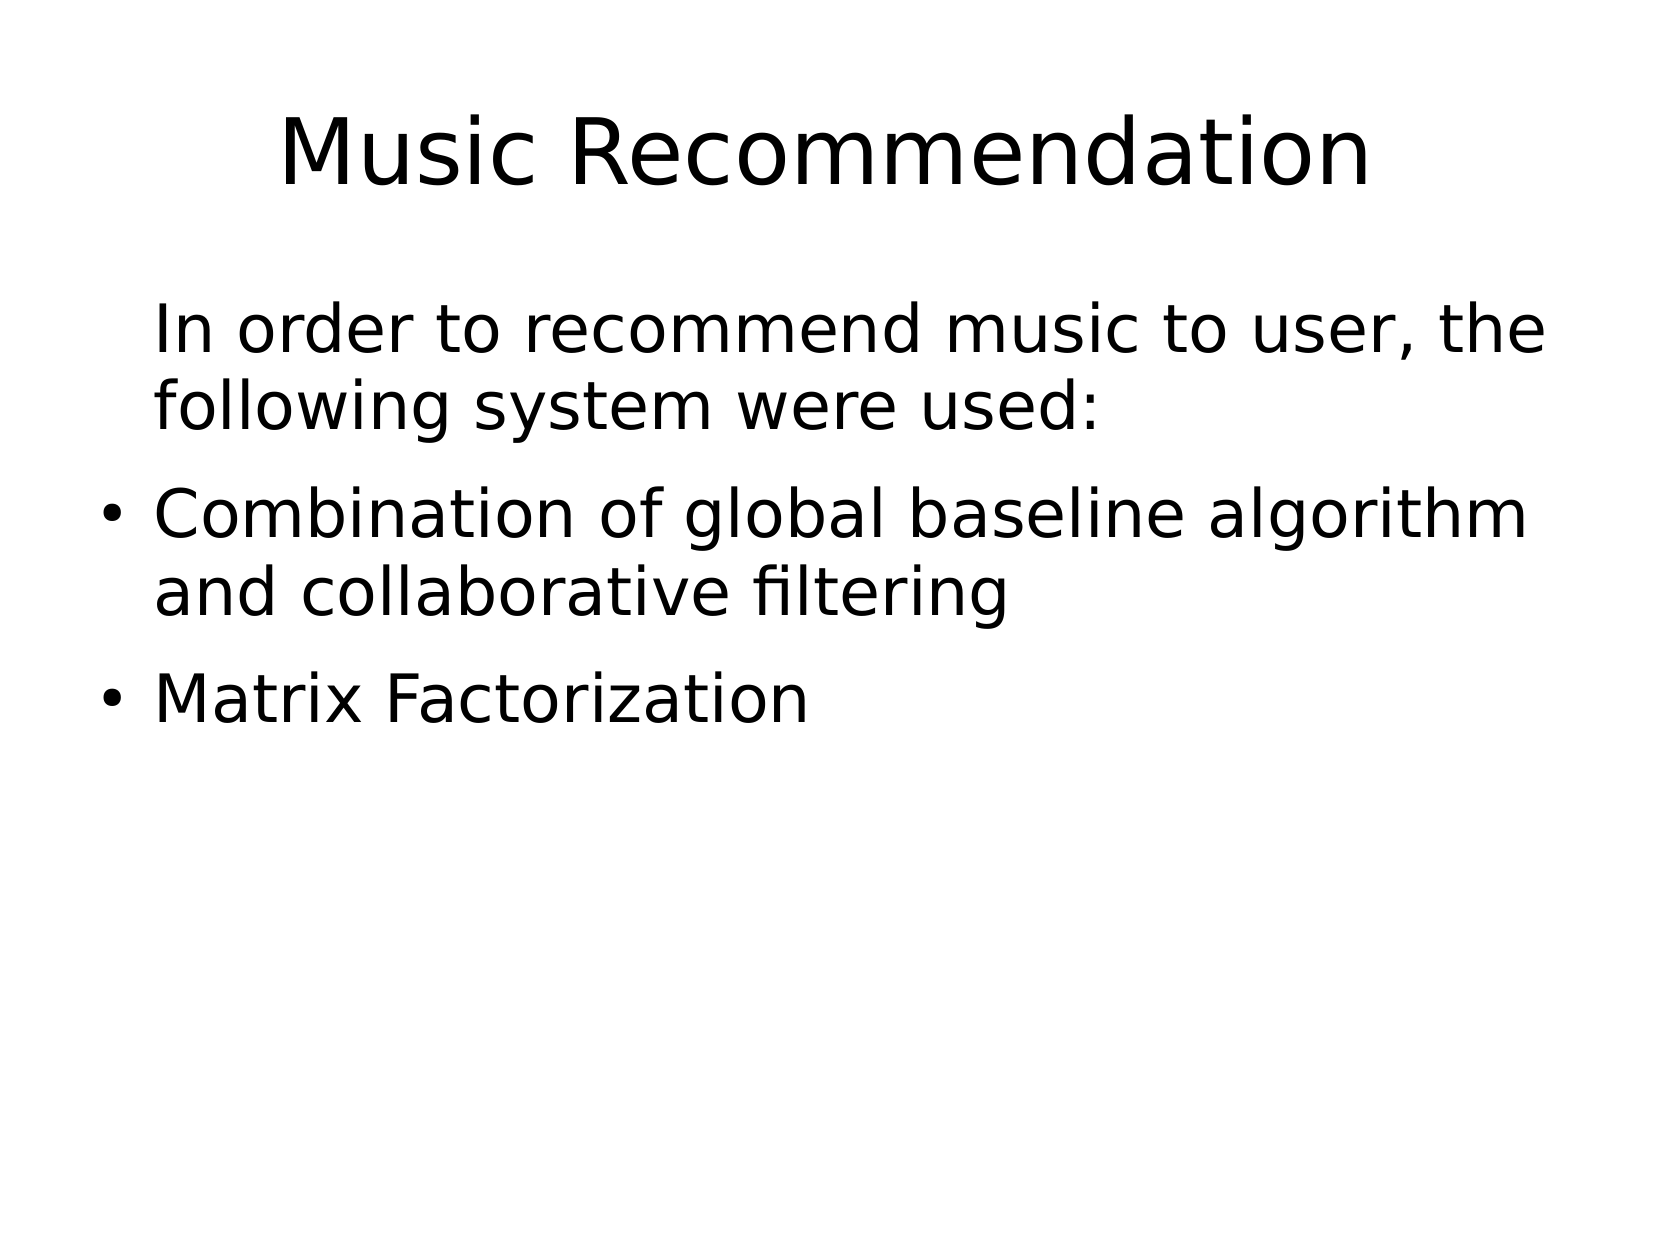

# Music Recommendation
In order to recommend music to user, the following system were used:
Combination of global baseline algorithm and collaborative filtering
Matrix Factorization